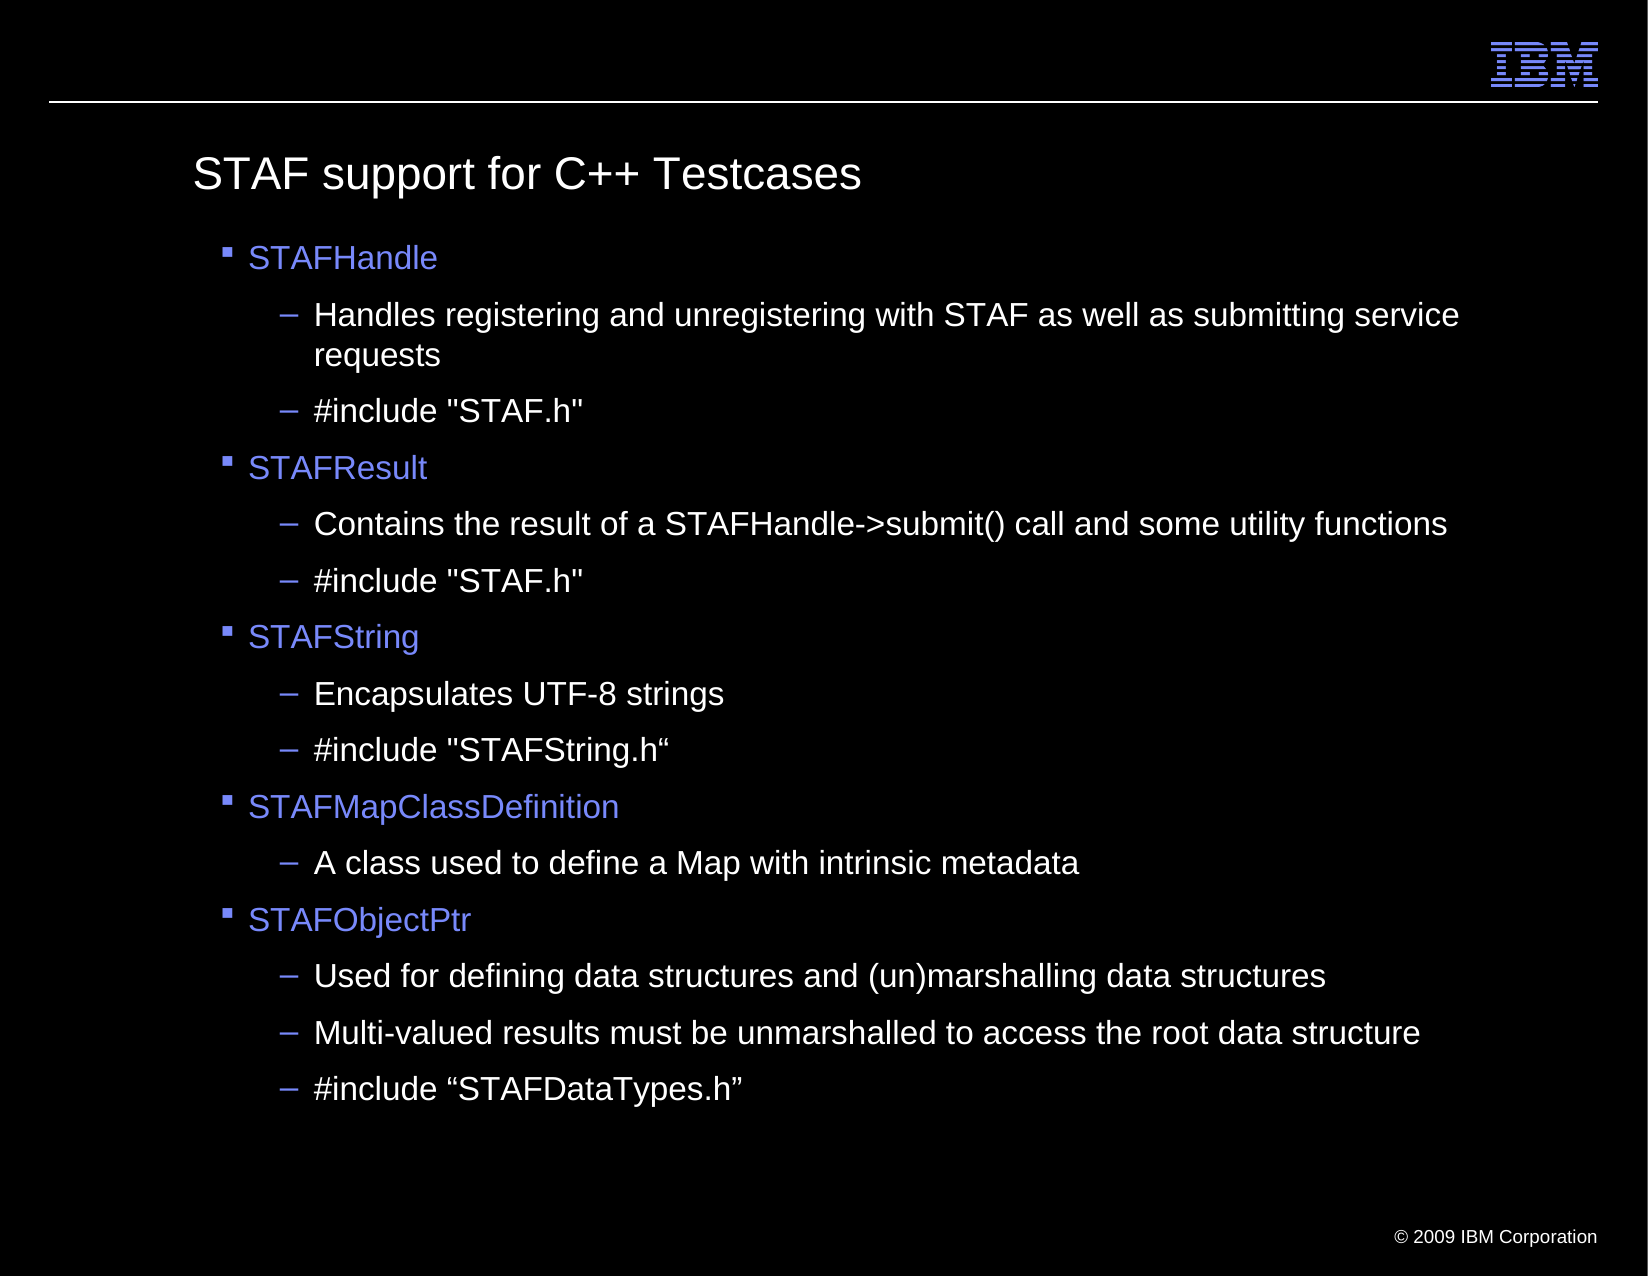

# STAF support for C++ Testcases
STAFHandle
Handles registering and unregistering with STAF as well as submitting service requests
#include "STAF.h"
STAFResult
Contains the result of a STAFHandle->submit() call and some utility functions
#include "STAF.h"
STAFString
Encapsulates UTF-8 strings
#include "STAFString.h“
STAFMapClassDefinition
A class used to define a Map with intrinsic metadata
STAFObjectPtr
Used for defining data structures and (un)marshalling data structures
Multi-valued results must be unmarshalled to access the root data structure
#include “STAFDataTypes.h”